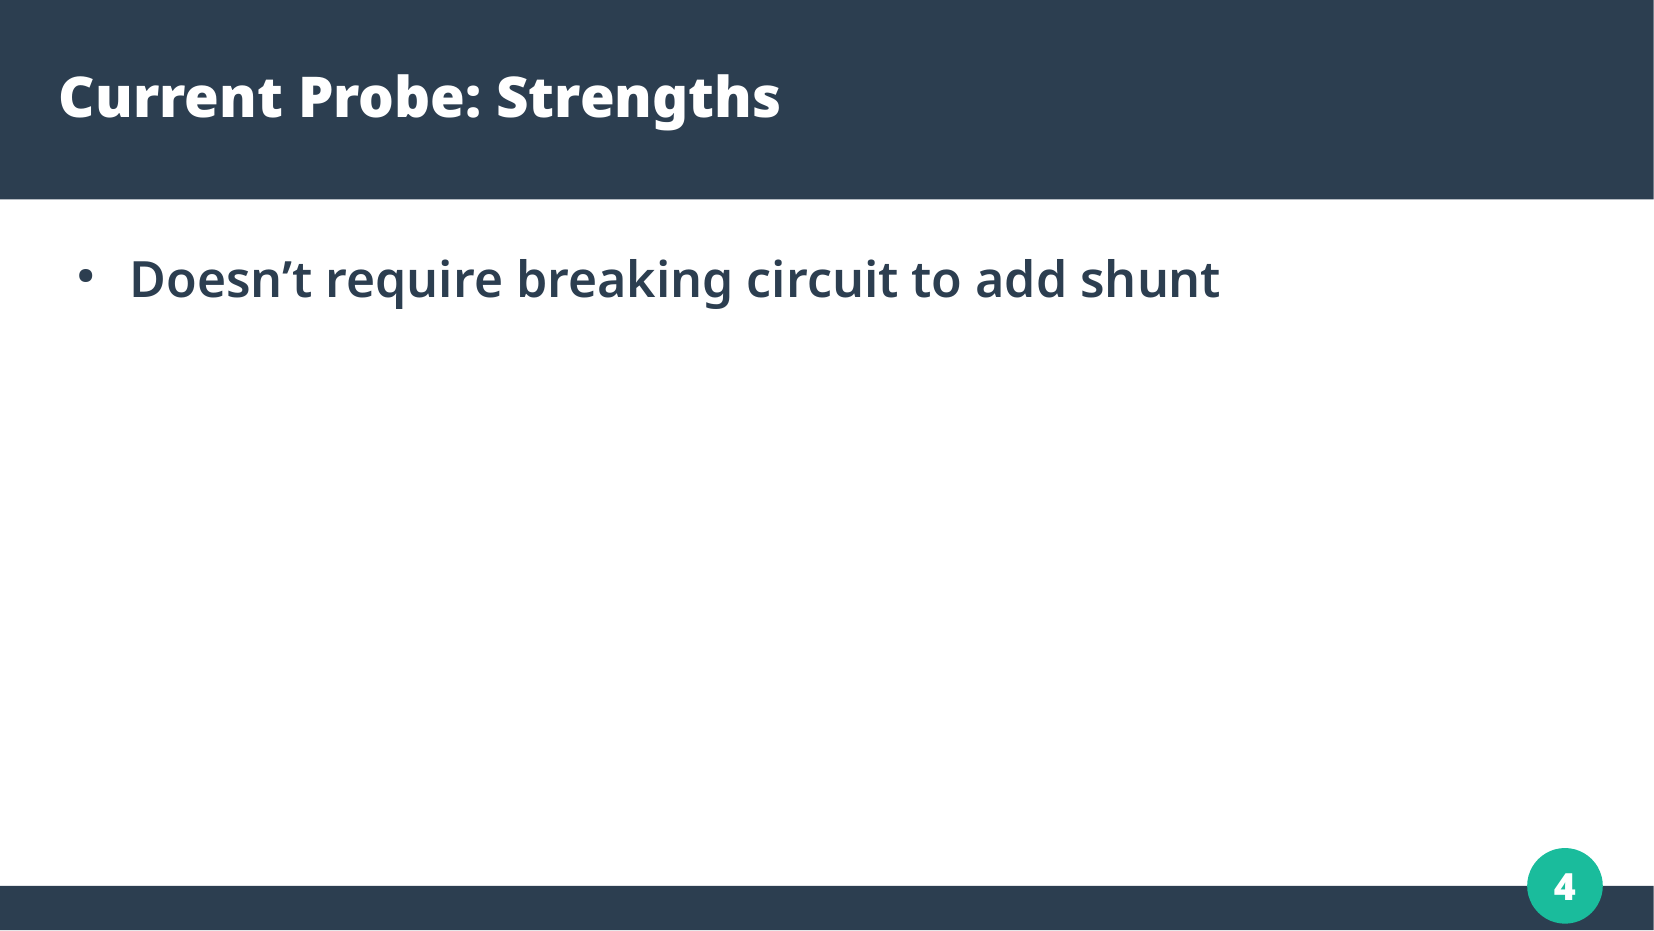

# Current Probe: Strengths
Doesn’t require breaking circuit to add shunt